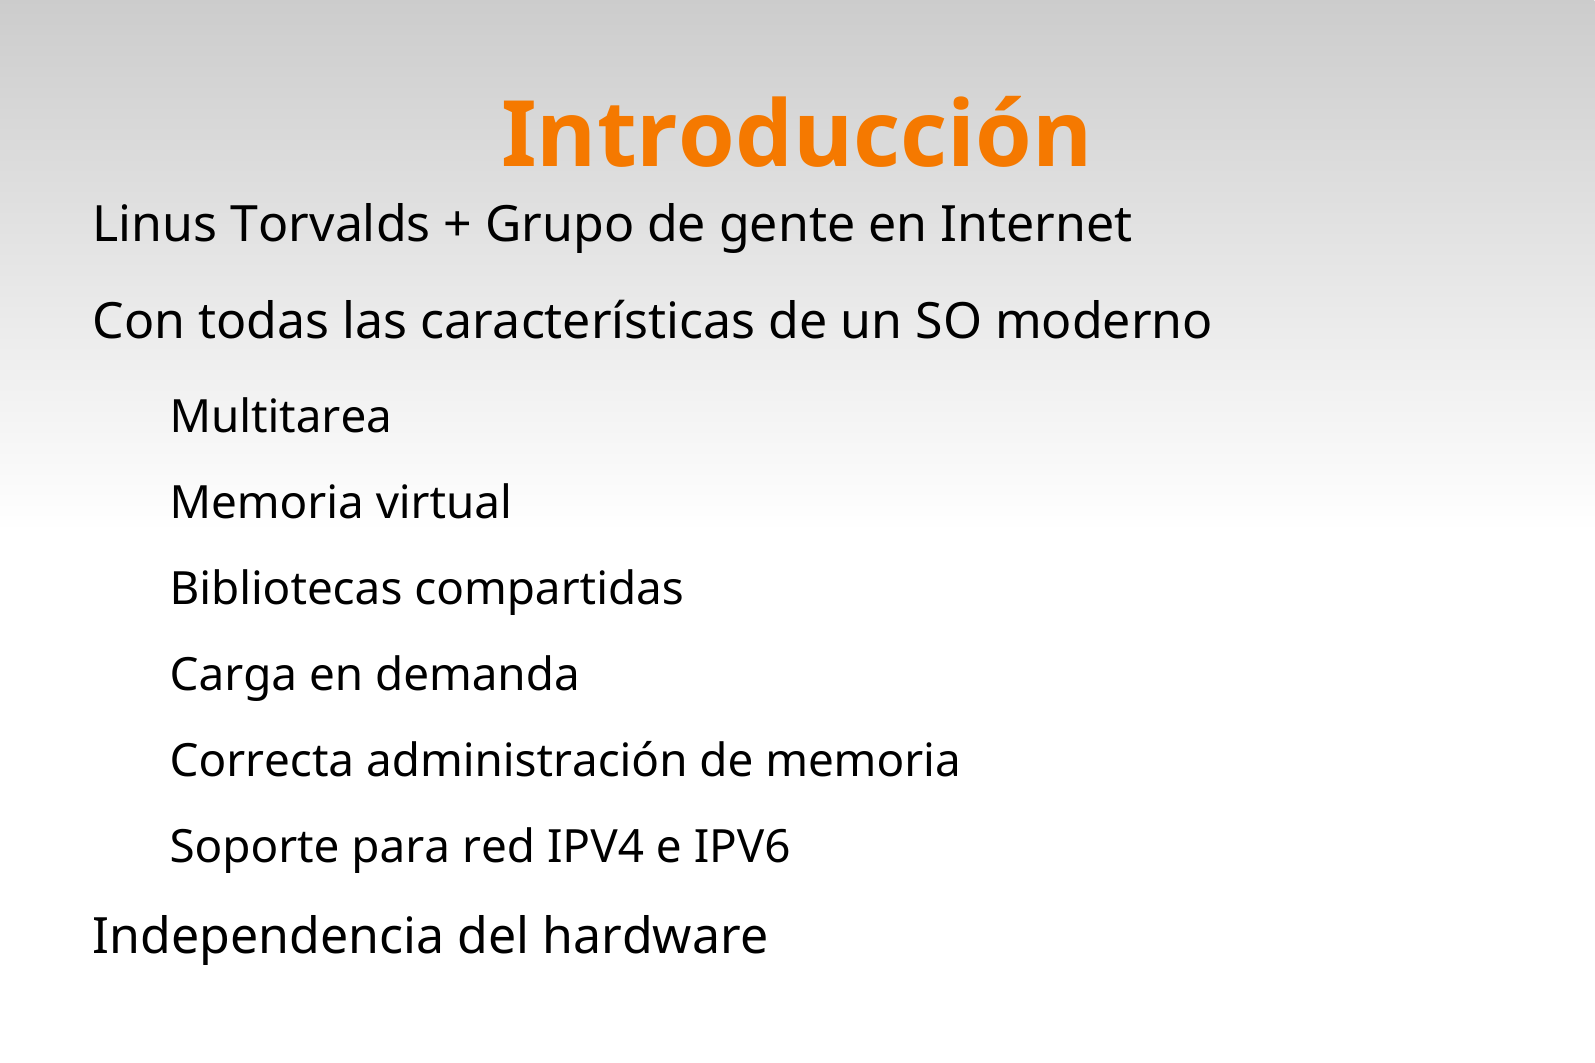

# Introducción
Linus Torvalds + Grupo de gente en Internet
Con todas las características de un SO moderno
Multitarea
Memoria virtual
Bibliotecas compartidas
Carga en demanda
Correcta administración de memoria
Soporte para red IPV4 e IPV6
Independencia del hardware